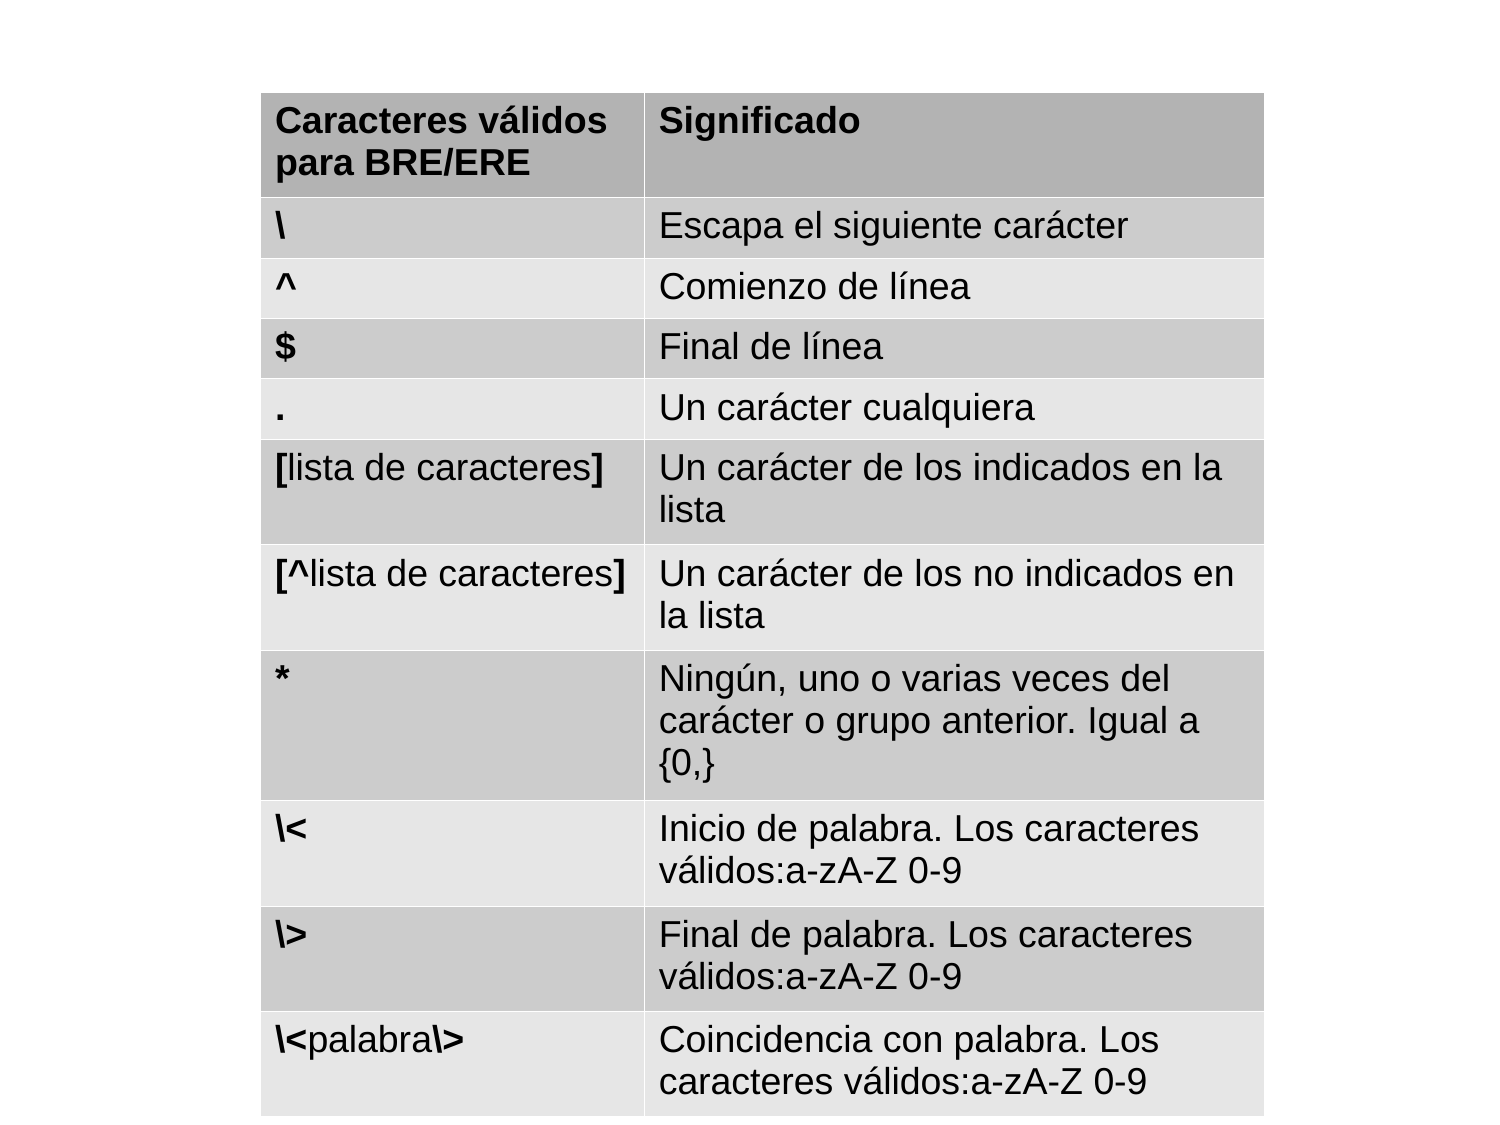

| Caracteres válidos para BRE/ERE | Significado |
| --- | --- |
| \ | Escapa el siguiente carácter |
| ^ | Comienzo de línea |
| $ | Final de línea |
| . | Un carácter cualquiera |
| [lista de caracteres] | Un carácter de los indicados en la lista |
| [^lista de caracteres] | Un carácter de los no indicados en la lista |
| \* | Ningún, uno o varias veces del carácter o grupo anterior. Igual a {0,} |
| \< | Inicio de palabra. Los caracteres válidos:a-zA-Z 0-9 |
| \> | Final de palabra. Los caracteres válidos:a-zA-Z 0-9 |
| \<palabra\> | Coincidencia con palabra. Los caracteres válidos:a-zA-Z 0-9 |